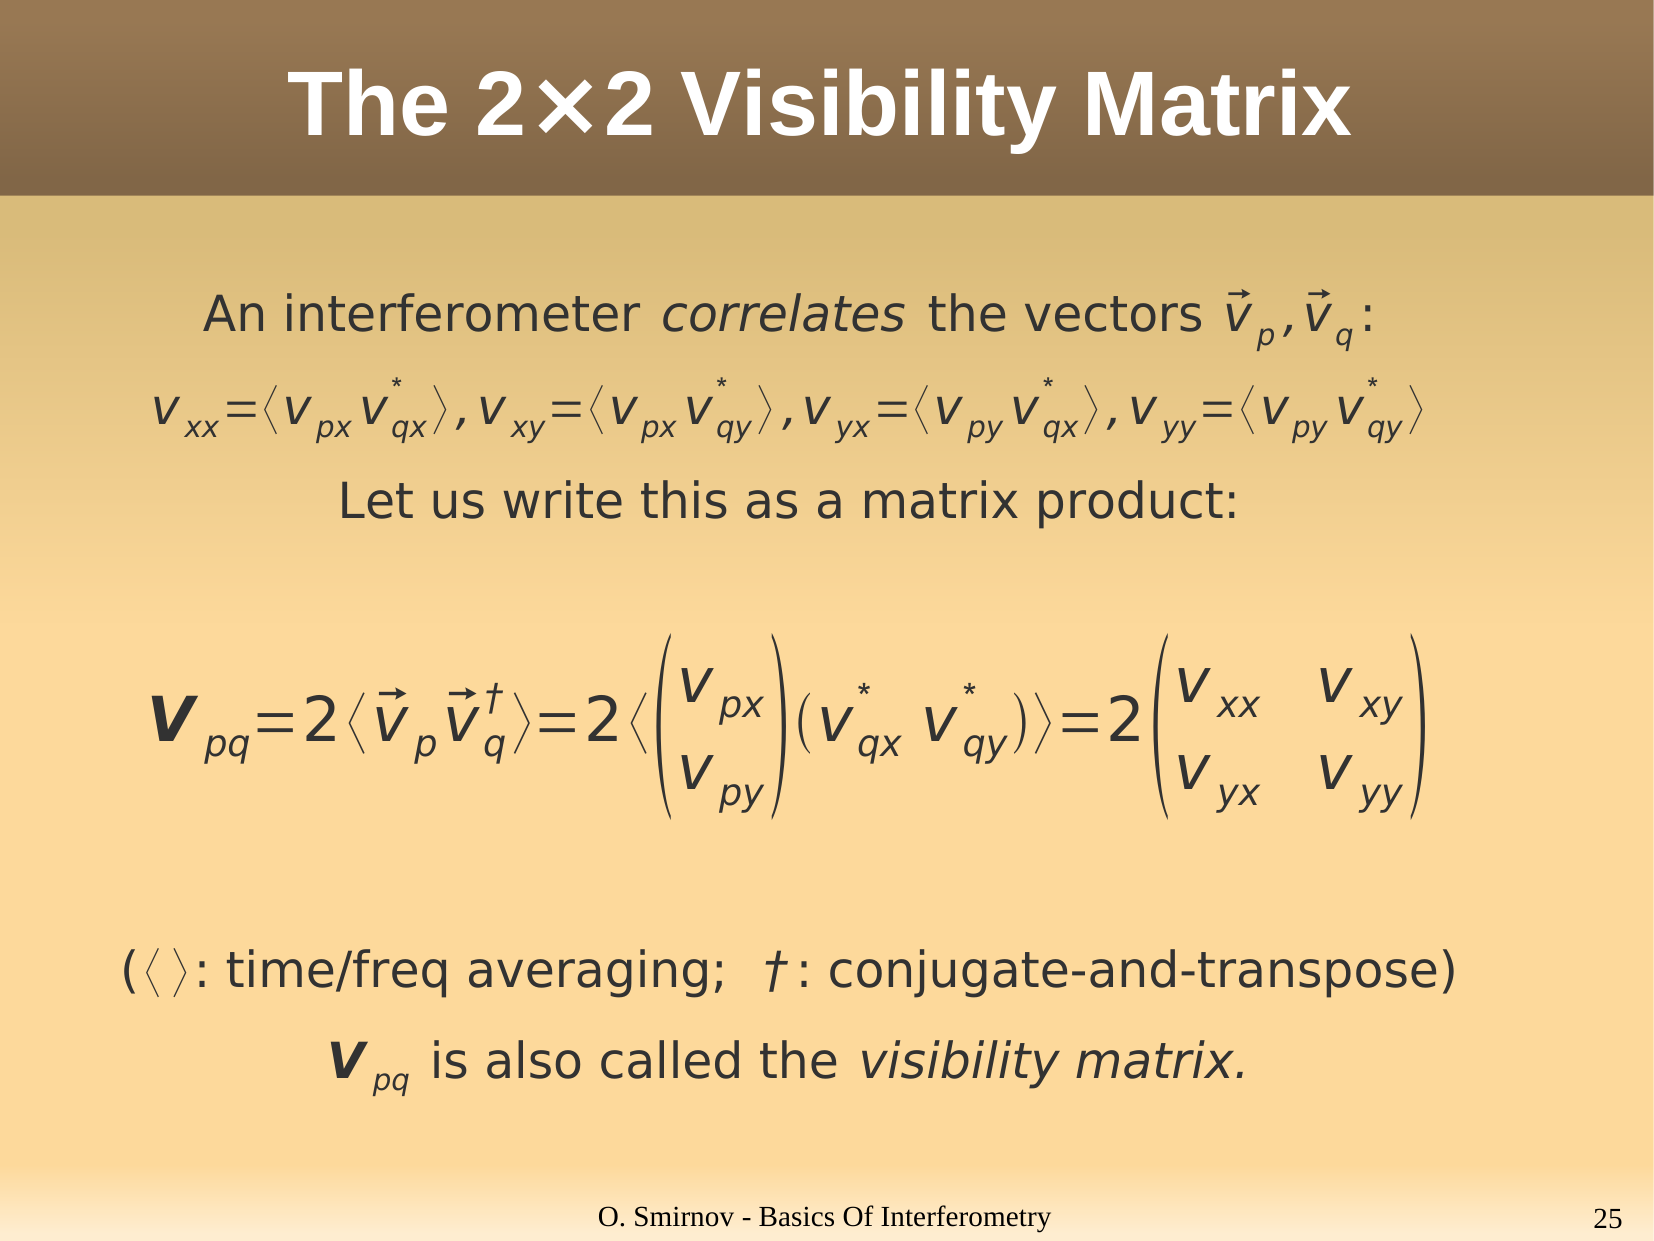

# The 2×2 Visibility Matrix
O. Smirnov - Basics Of Interferometry
25